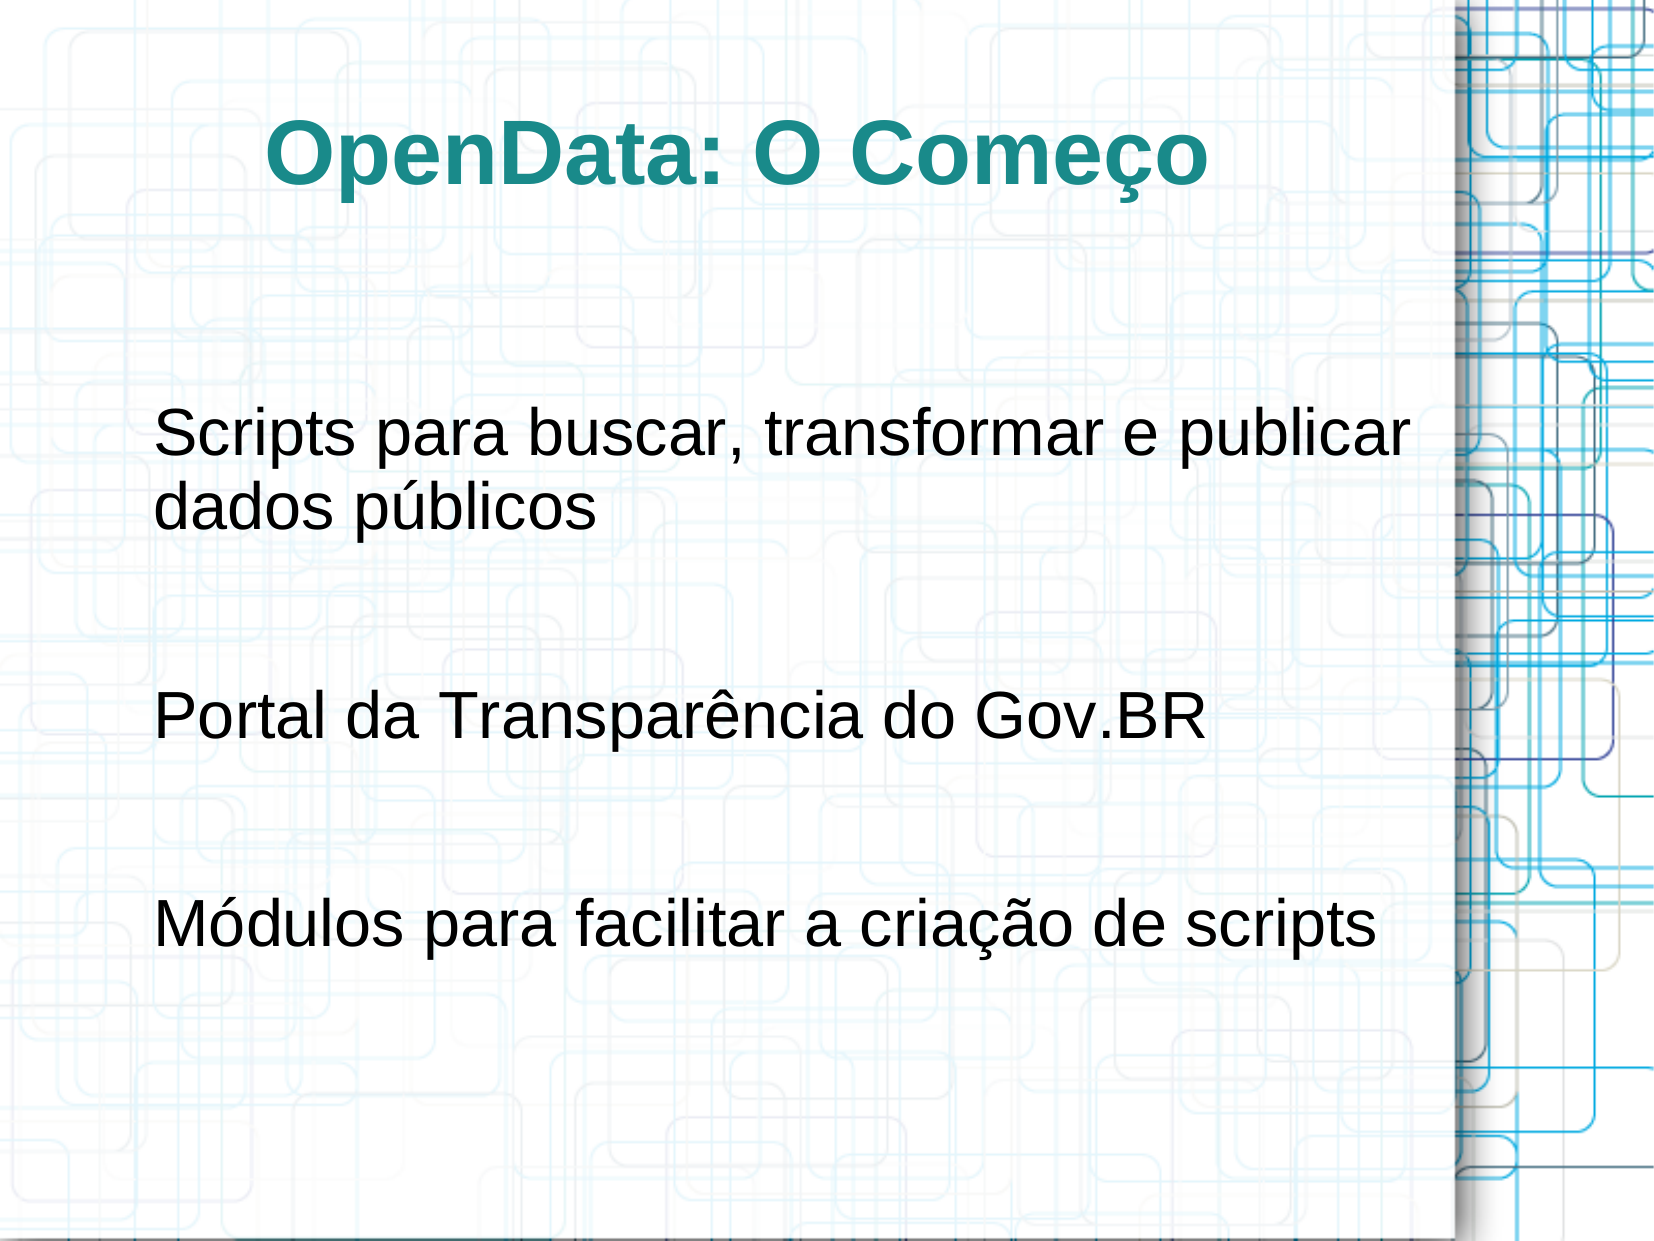

# OpenData: O Começo
Scripts para buscar, transformar e publicar dados públicos
Portal da Transparência do Gov.BR
Módulos para facilitar a criação de scripts